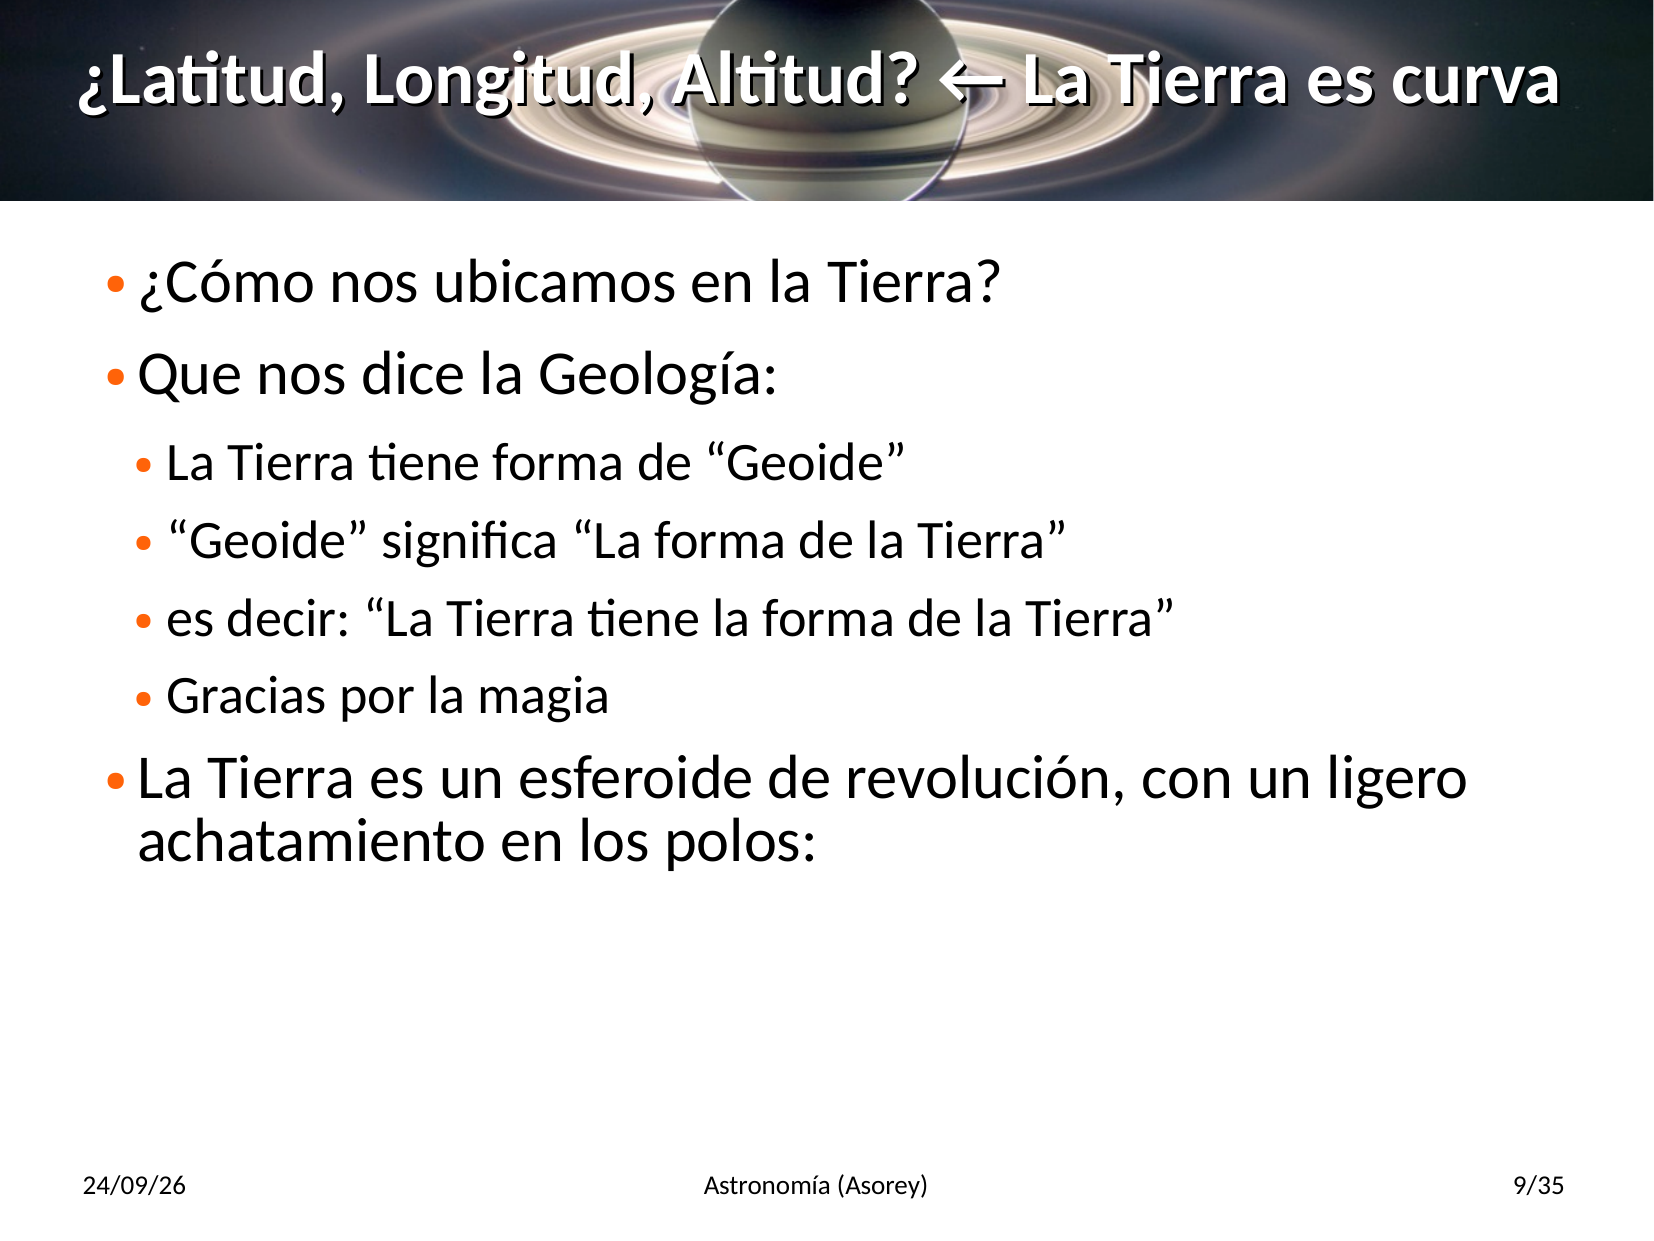

# ¿Latitud, Longitud, Altitud? ← La Tierra es curva
¿Cómo nos ubicamos en la Tierra?
Que nos dice la Geología:
La Tierra tiene forma de “Geoide”
“Geoide” significa “La forma de la Tierra”
es decir: “La Tierra tiene la forma de la Tierra”
Gracias por la magia
La Tierra es un esferoide de revolución, con un ligero achatamiento en los polos:
Astronomía (Asorey)
9